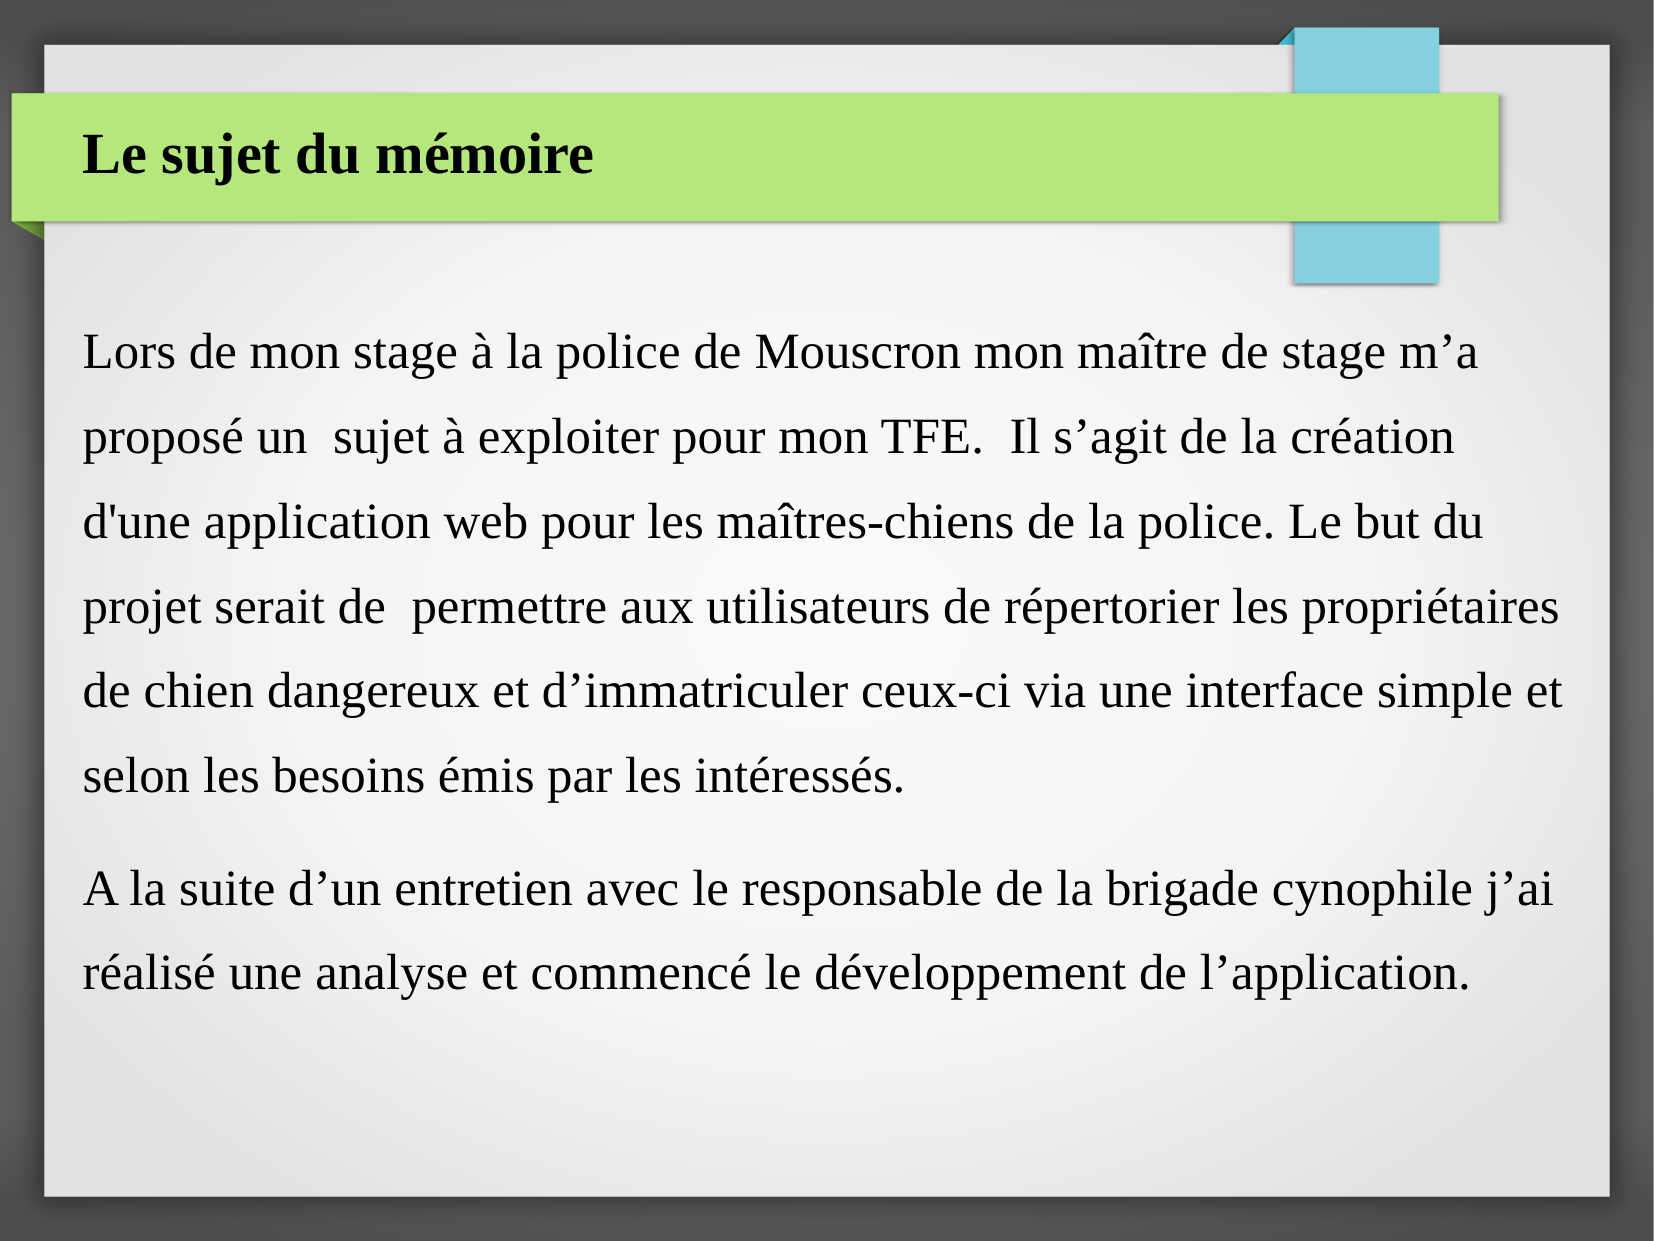

# Le sujet du mémoire
Lors de mon stage à la police de Mouscron mon maître de stage m’a proposé un sujet à exploiter pour mon TFE. Il s’agit de la création d'une application web pour les maîtres-chiens de la police. Le but du projet serait de permettre aux utilisateurs de répertorier les propriétaires de chien dangereux et d’immatriculer ceux-ci via une interface simple et selon les besoins émis par les intéressés.
A la suite d’un entretien avec le responsable de la brigade cynophile j’ai réalisé une analyse et commencé le développement de l’application.